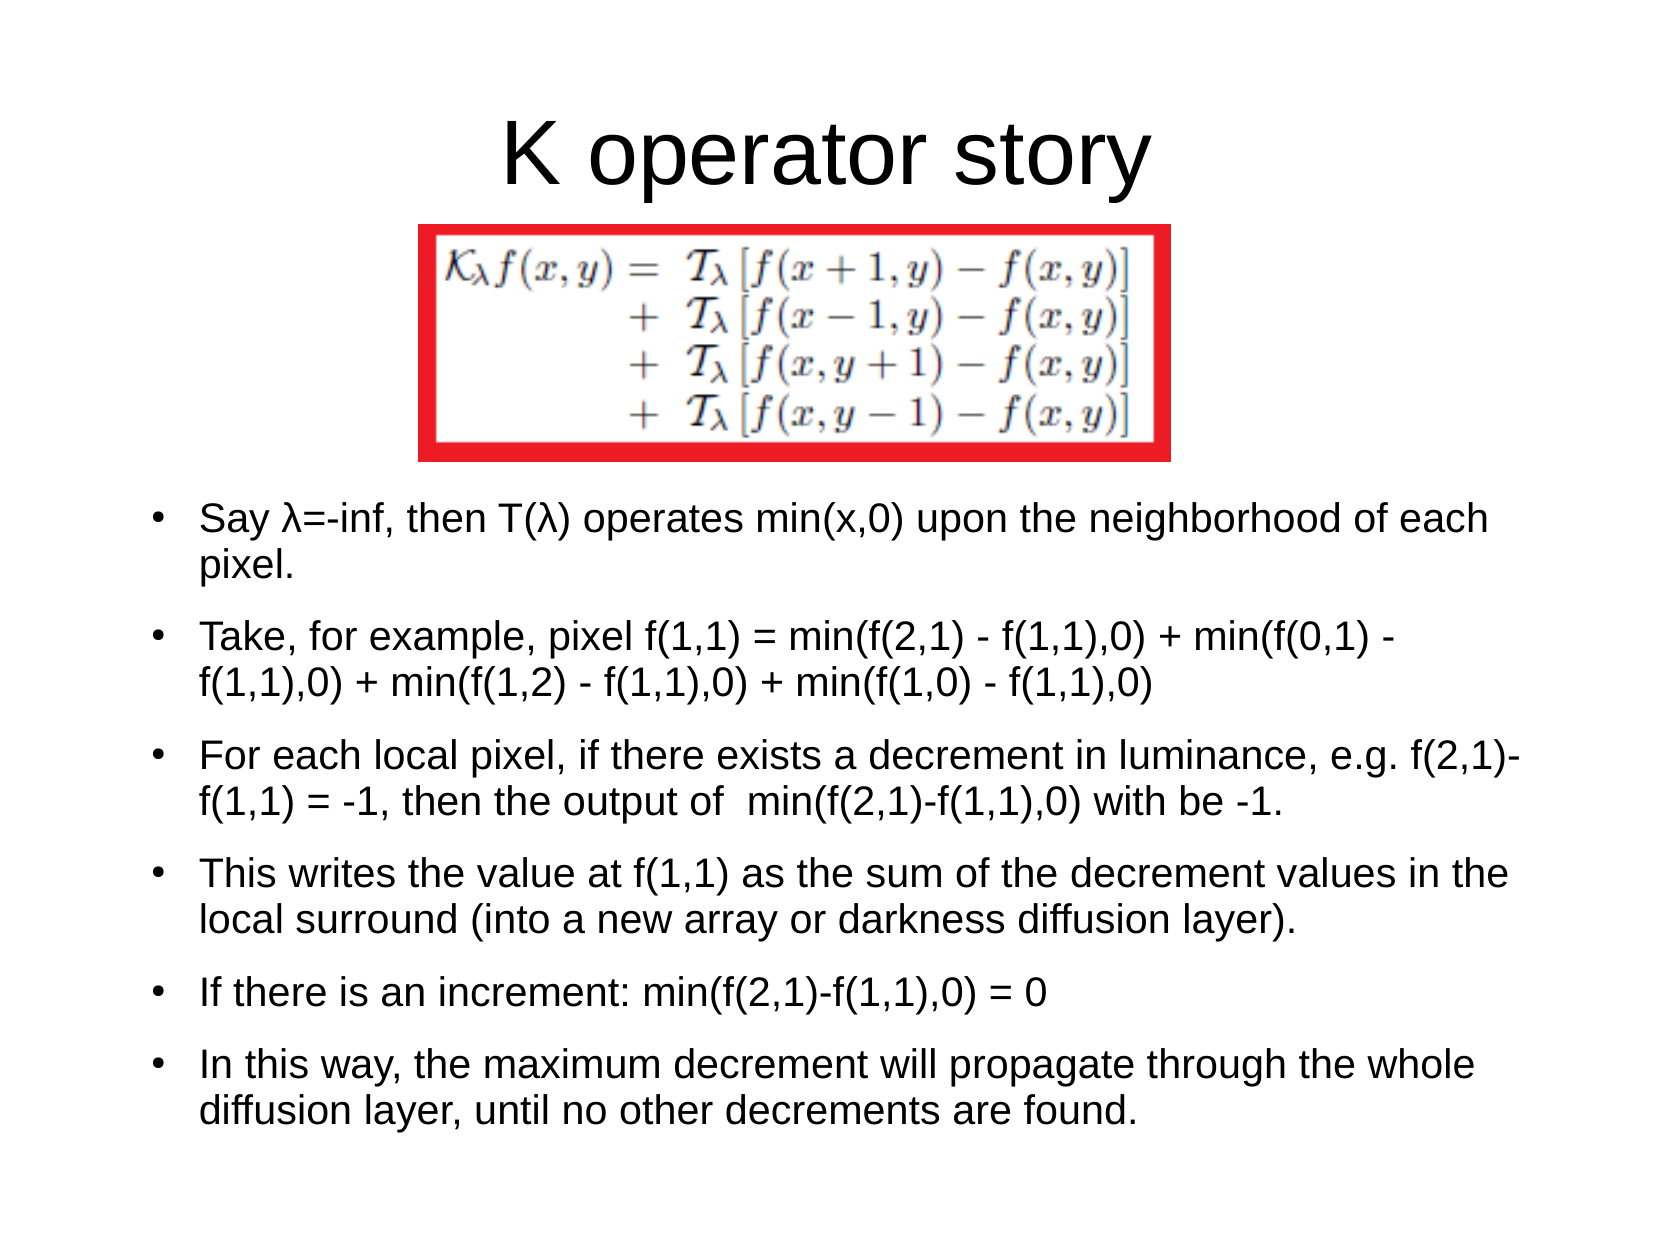

# K operator story
Say λ=-inf, then T(λ) operates min(x,0) upon the neighborhood of each pixel.
Take, for example, pixel f(1,1) = min(f(2,1) - f(1,1),0) + min(f(0,1) -f(1,1),0) + min(f(1,2) - f(1,1),0) + min(f(1,0) - f(1,1),0)
For each local pixel, if there exists a decrement in luminance, e.g. f(2,1)-f(1,1) = -1, then the output of min(f(2,1)-f(1,1),0) with be -1.
This writes the value at f(1,1) as the sum of the decrement values in the local surround (into a new array or darkness diffusion layer).
If there is an increment: min(f(2,1)-f(1,1),0) = 0
In this way, the maximum decrement will propagate through the whole diffusion layer, until no other decrements are found.